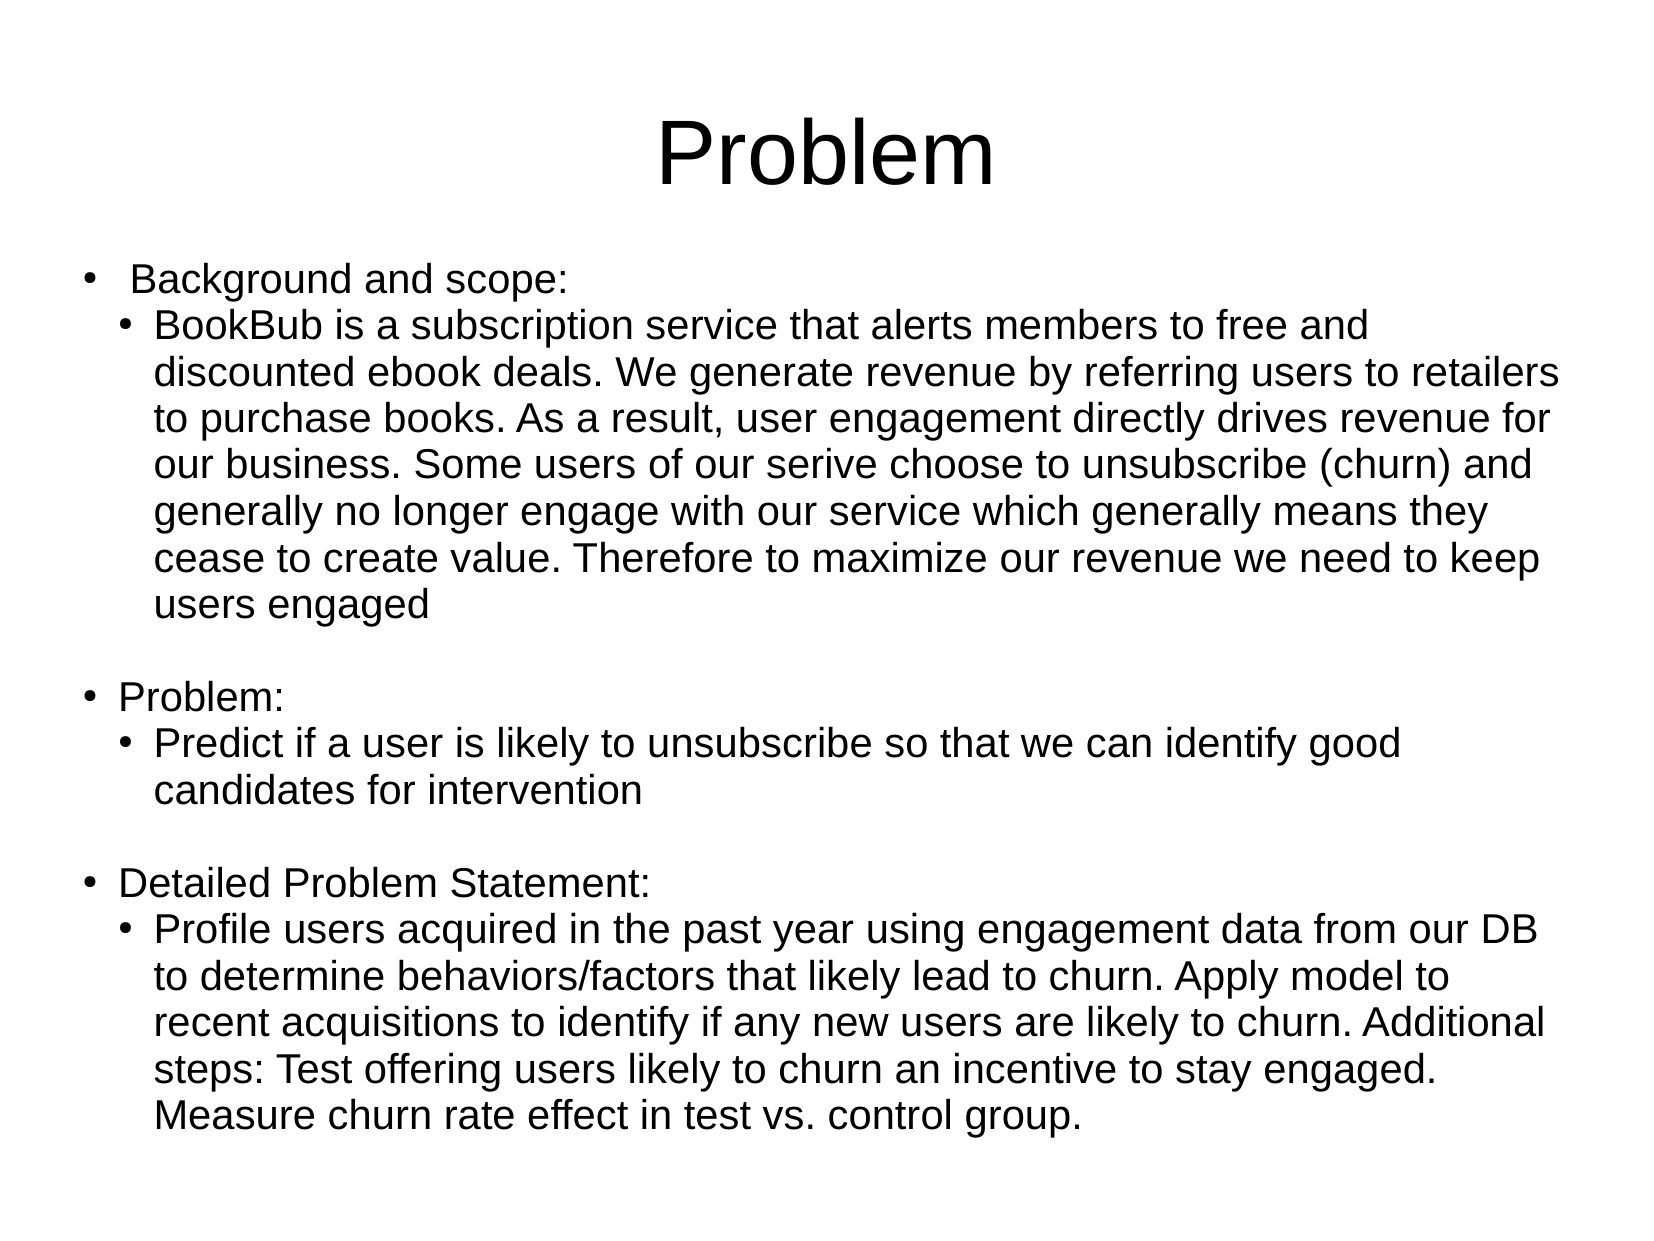

# Problem
 Background and scope:
BookBub is a subscription service that alerts members to free and discounted ebook deals. We generate revenue by referring users to retailers to purchase books. As a result, user engagement directly drives revenue for our business. Some users of our serive choose to unsubscribe (churn) and generally no longer engage with our service which generally means they cease to create value. Therefore to maximize our revenue we need to keep users engaged
Problem:
Predict if a user is likely to unsubscribe so that we can identify good candidates for intervention
Detailed Problem Statement:
Profile users acquired in the past year using engagement data from our DB to determine behaviors/factors that likely lead to churn. Apply model to recent acquisitions to identify if any new users are likely to churn. Additional steps: Test offering users likely to churn an incentive to stay engaged. Measure churn rate effect in test vs. control group.